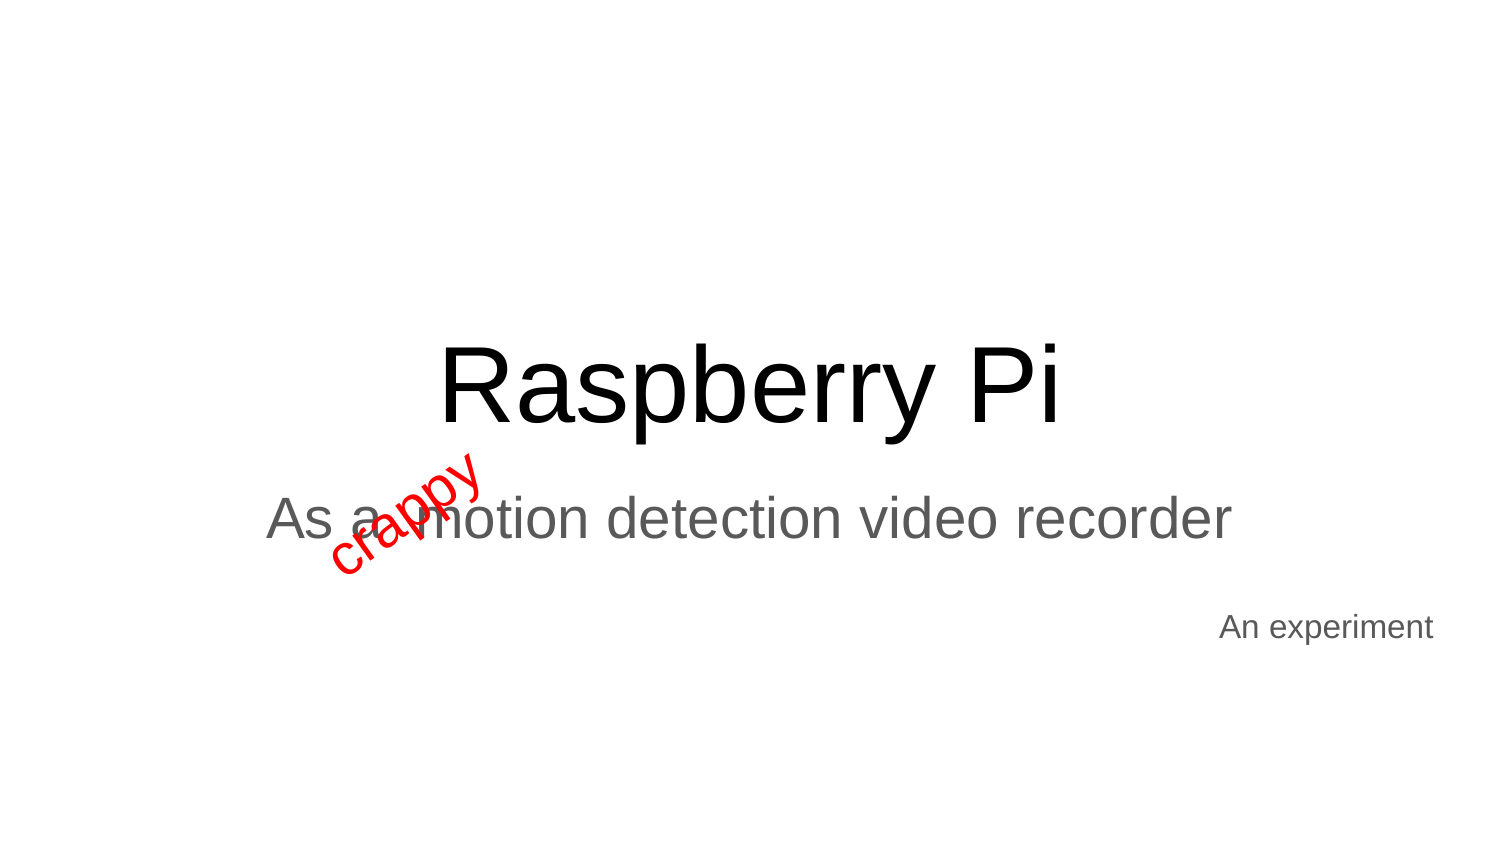

# Raspberry Pi
crappy
As a motion detection video recorder
An experiment